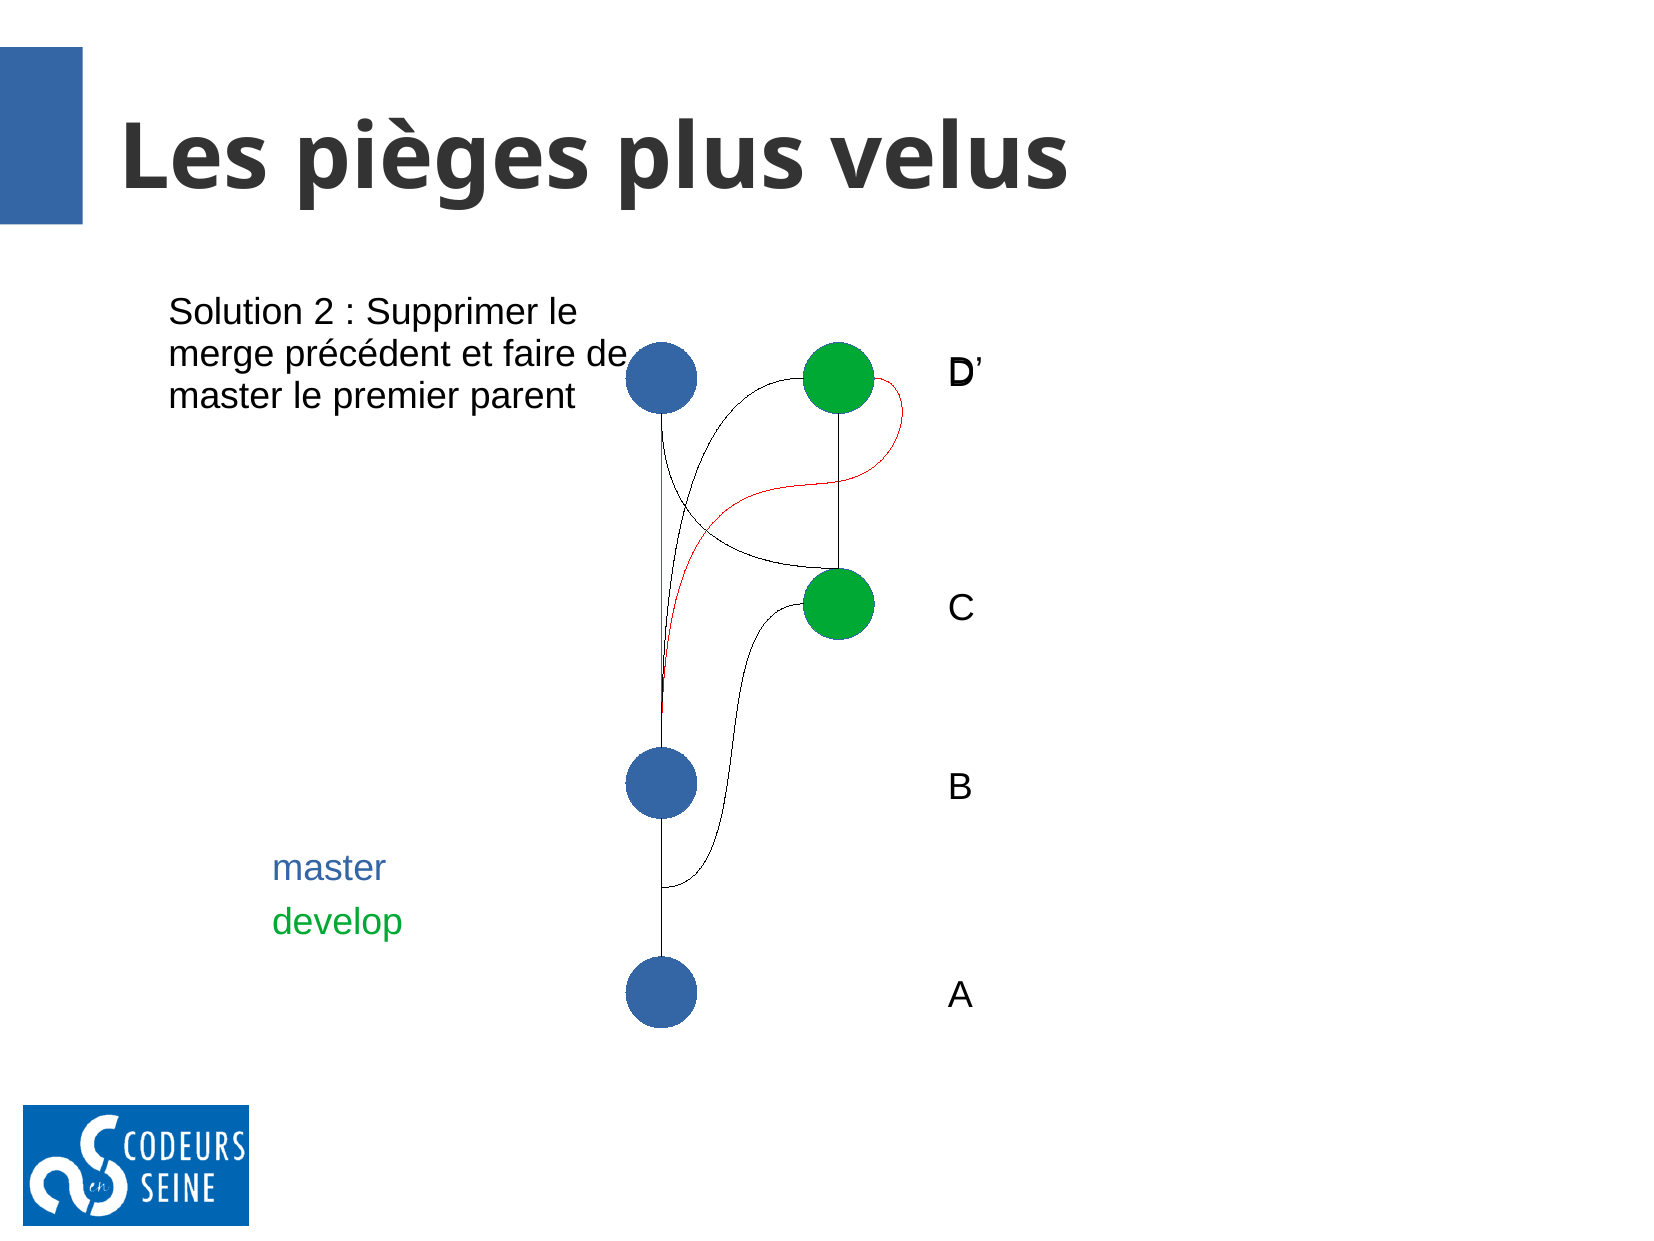

# Les pièges plus velus
Solution 2 : Supprimer le merge précédent et faire de master le premier parent
D’
D
C
B
master
develop
A